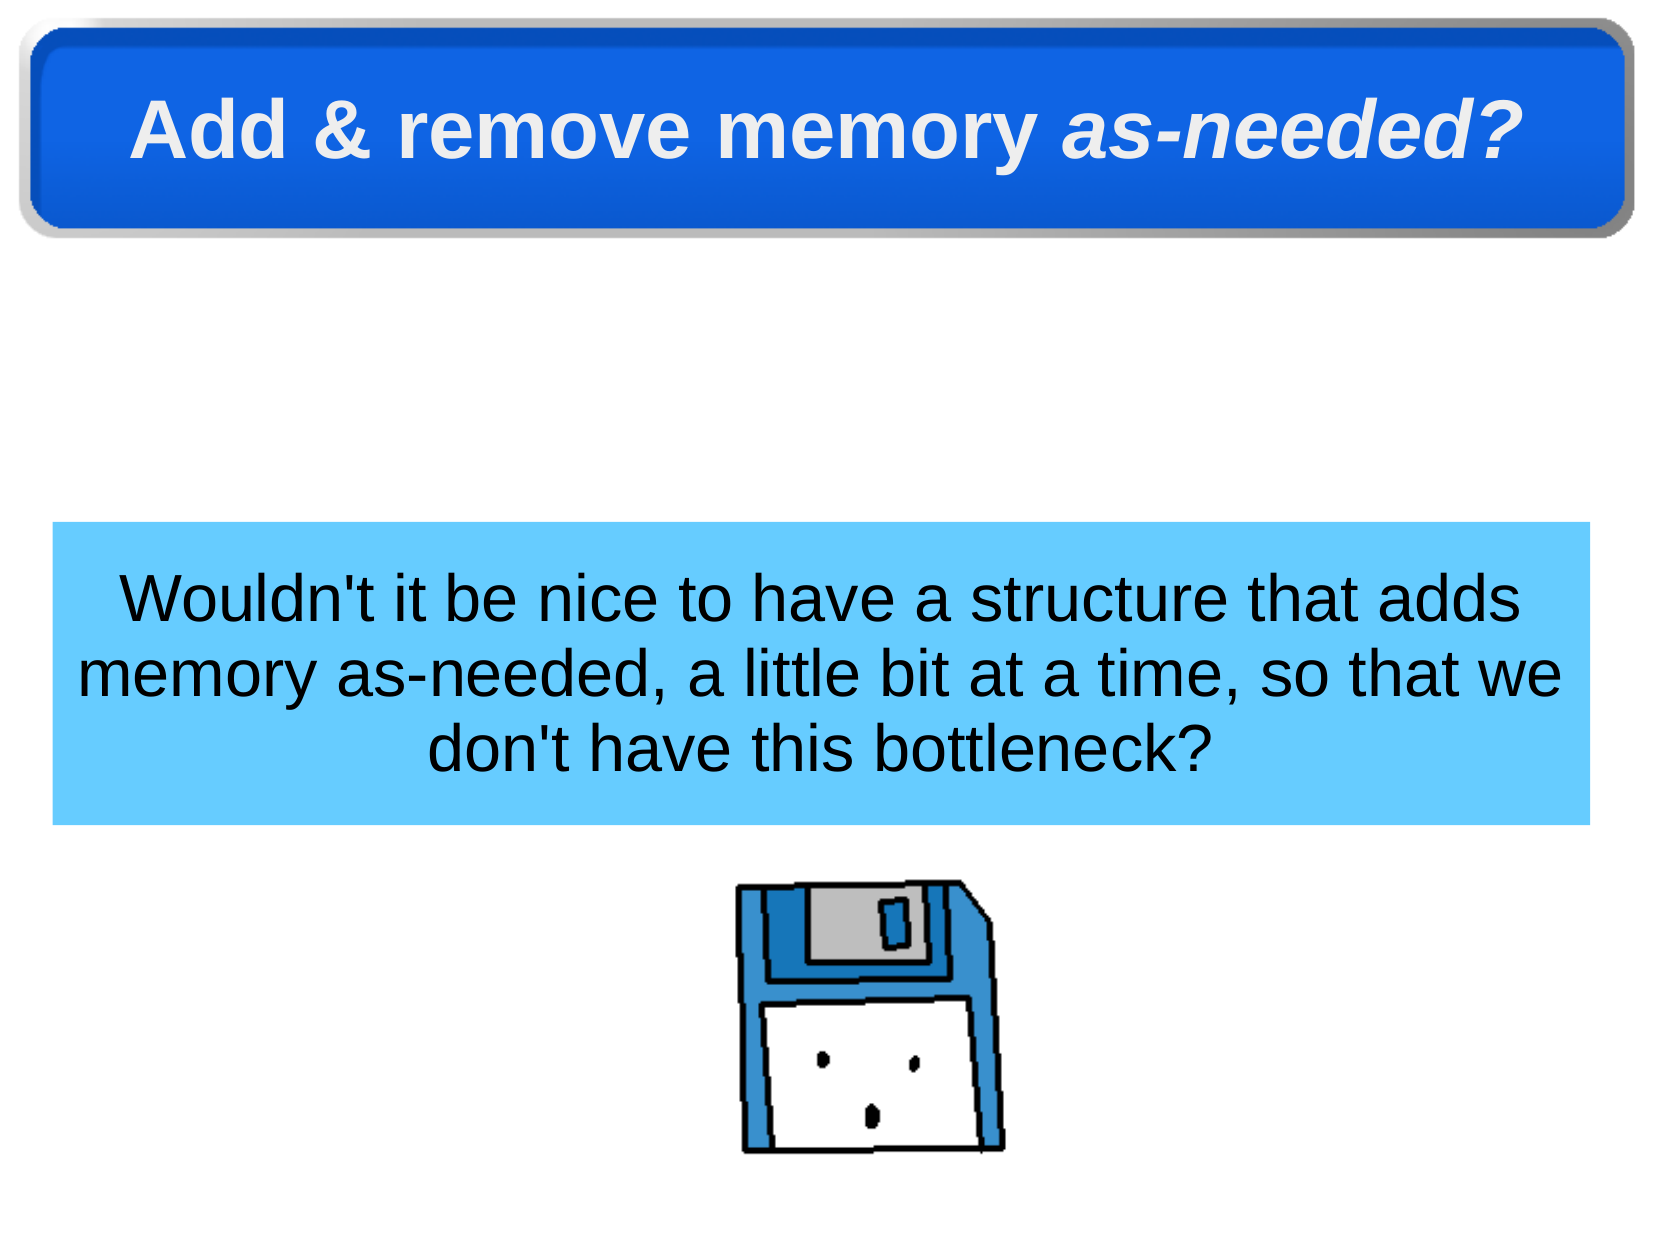

# Add & remove memory as-needed?
Wouldn't it be nice to have a structure that adds memory as-needed, a little bit at a time, so that we don't have this bottleneck?